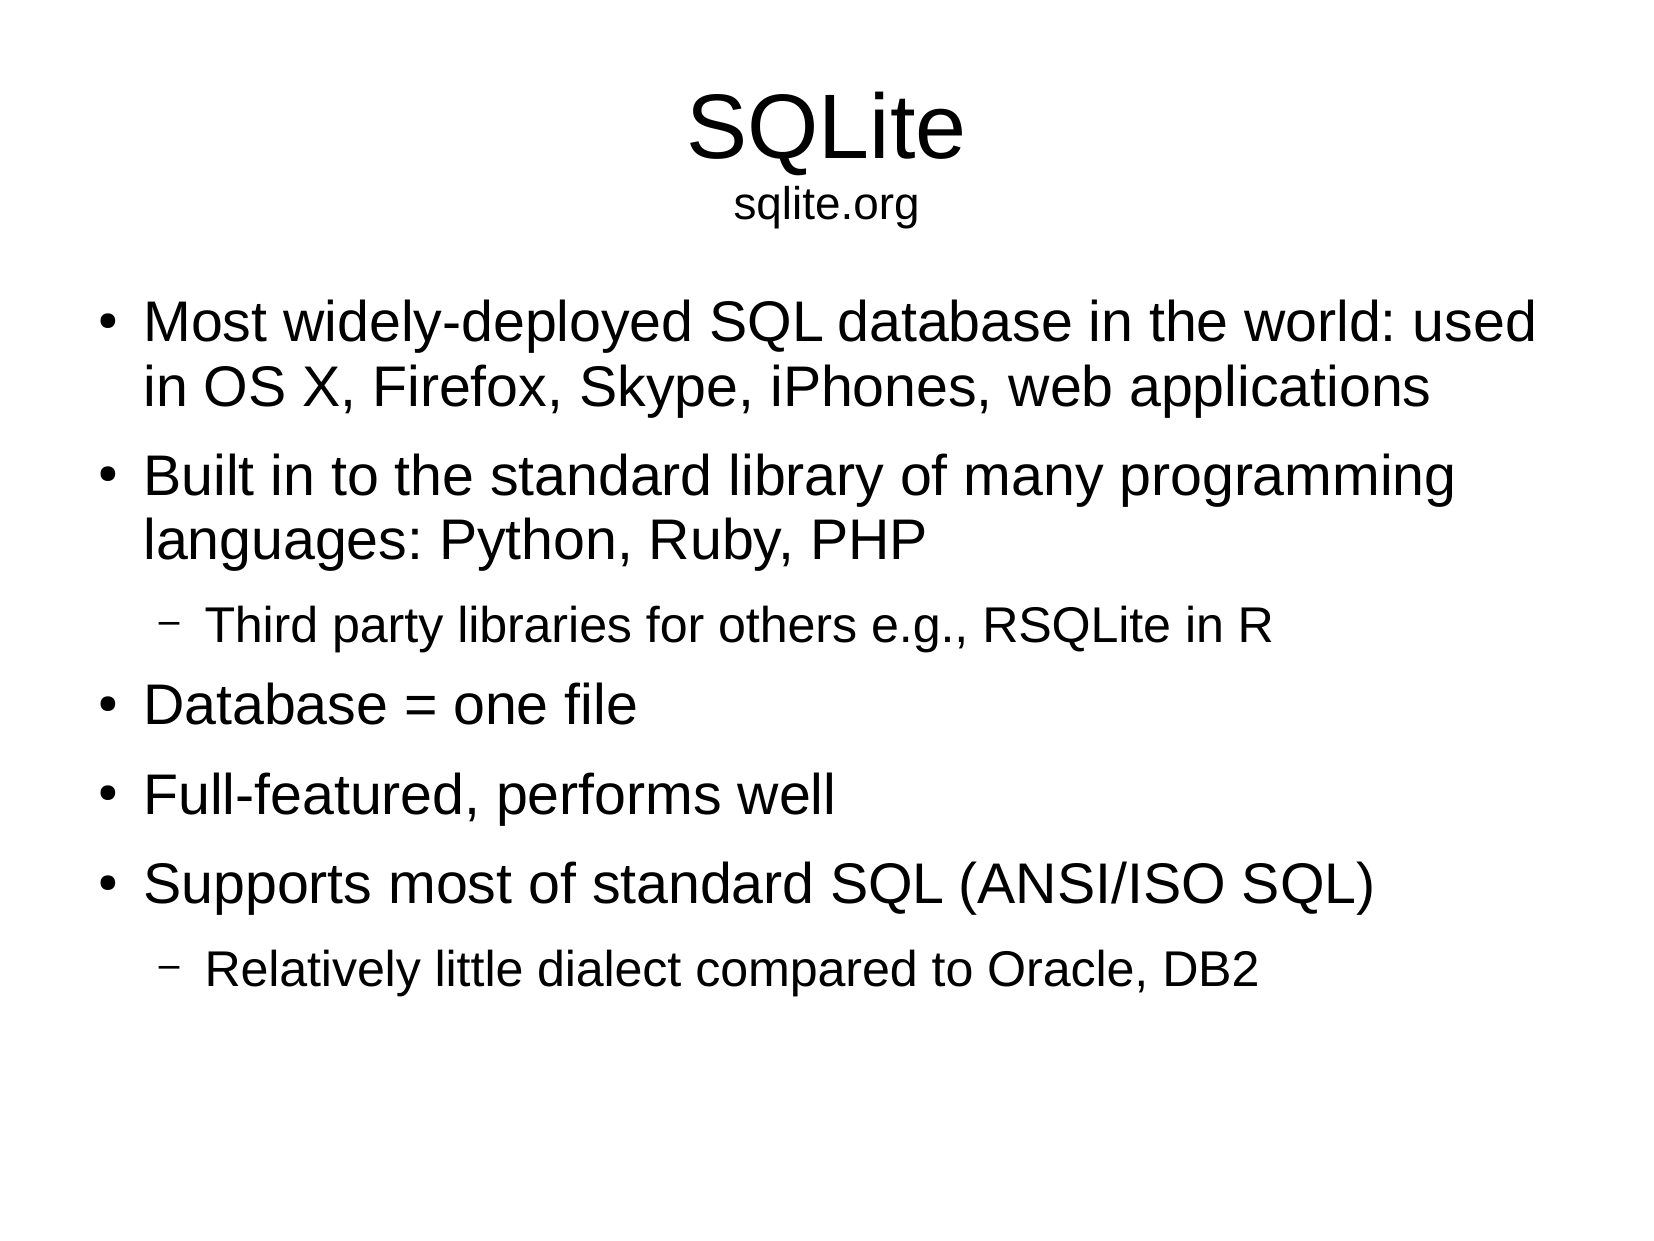

# SQLite sqlite.org
Most widely-deployed SQL database in the world: used in OS X, Firefox, Skype, iPhones, web applications
Built in to the standard library of many programming languages: Python, Ruby, PHP
Third party libraries for others e.g., RSQLite in R
Database = one file
Full-featured, performs well
Supports most of standard SQL (ANSI/ISO SQL)
Relatively little dialect compared to Oracle, DB2